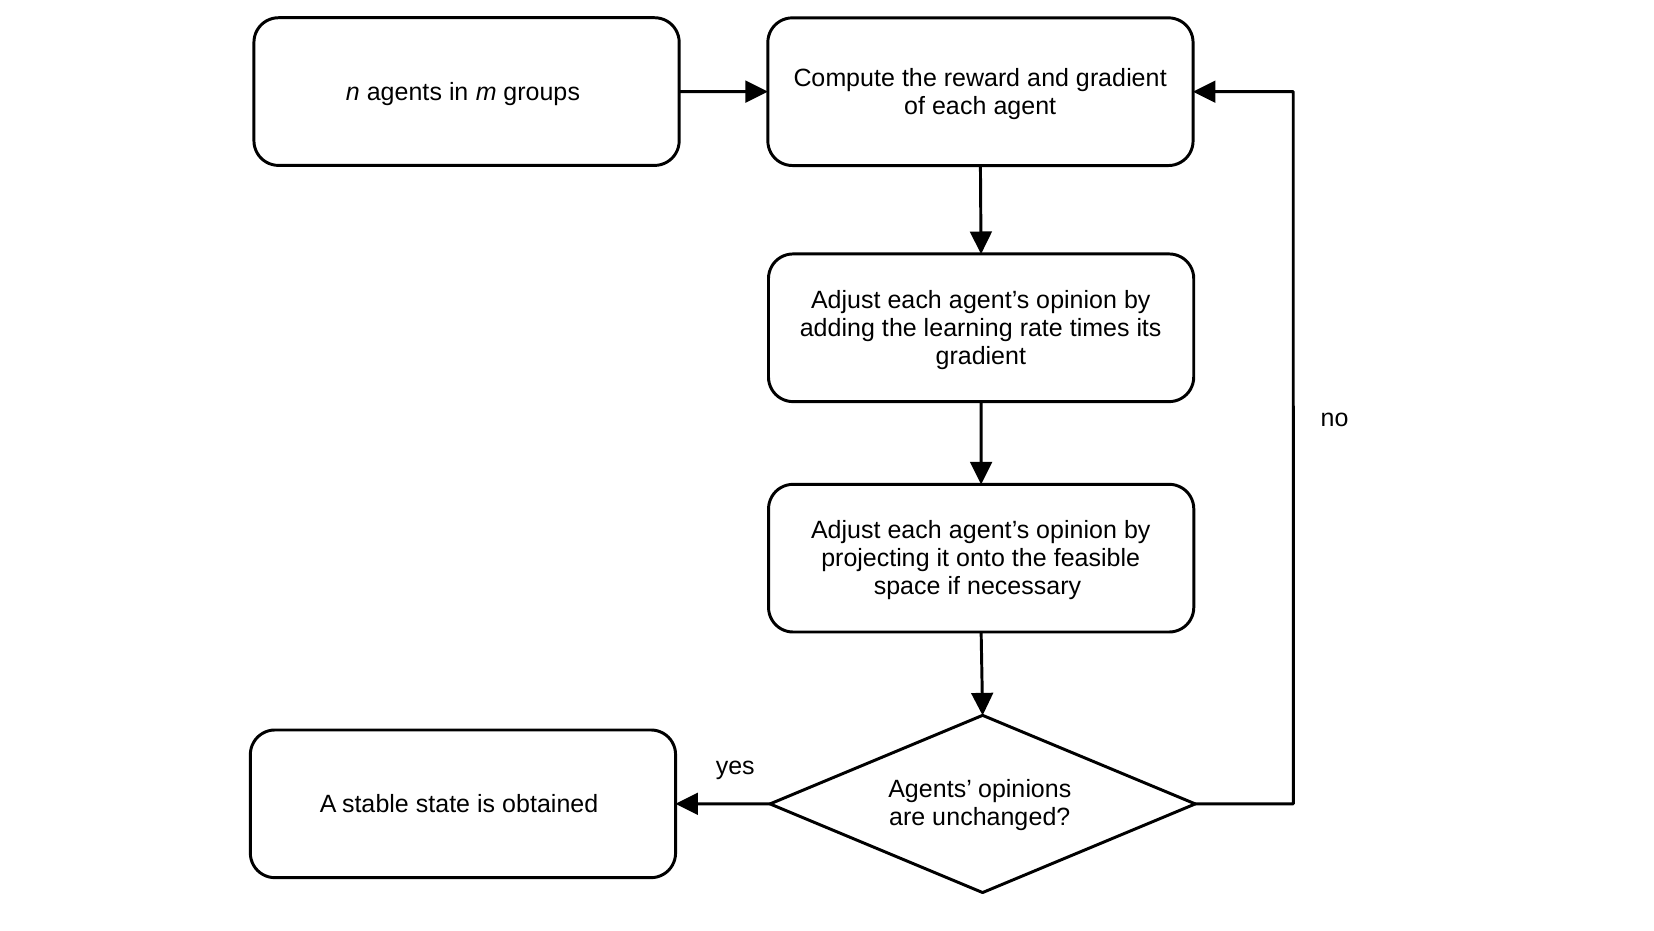

n agents in m groups
Compute the reward and gradient of each agent
Adjust each agent’s opinion by adding the learning rate times its gradient
no
Adjust each agent’s opinion by projecting it onto the feasible space if necessary
A stable state is obtained
yes
Agents’ opinions
are unchanged?